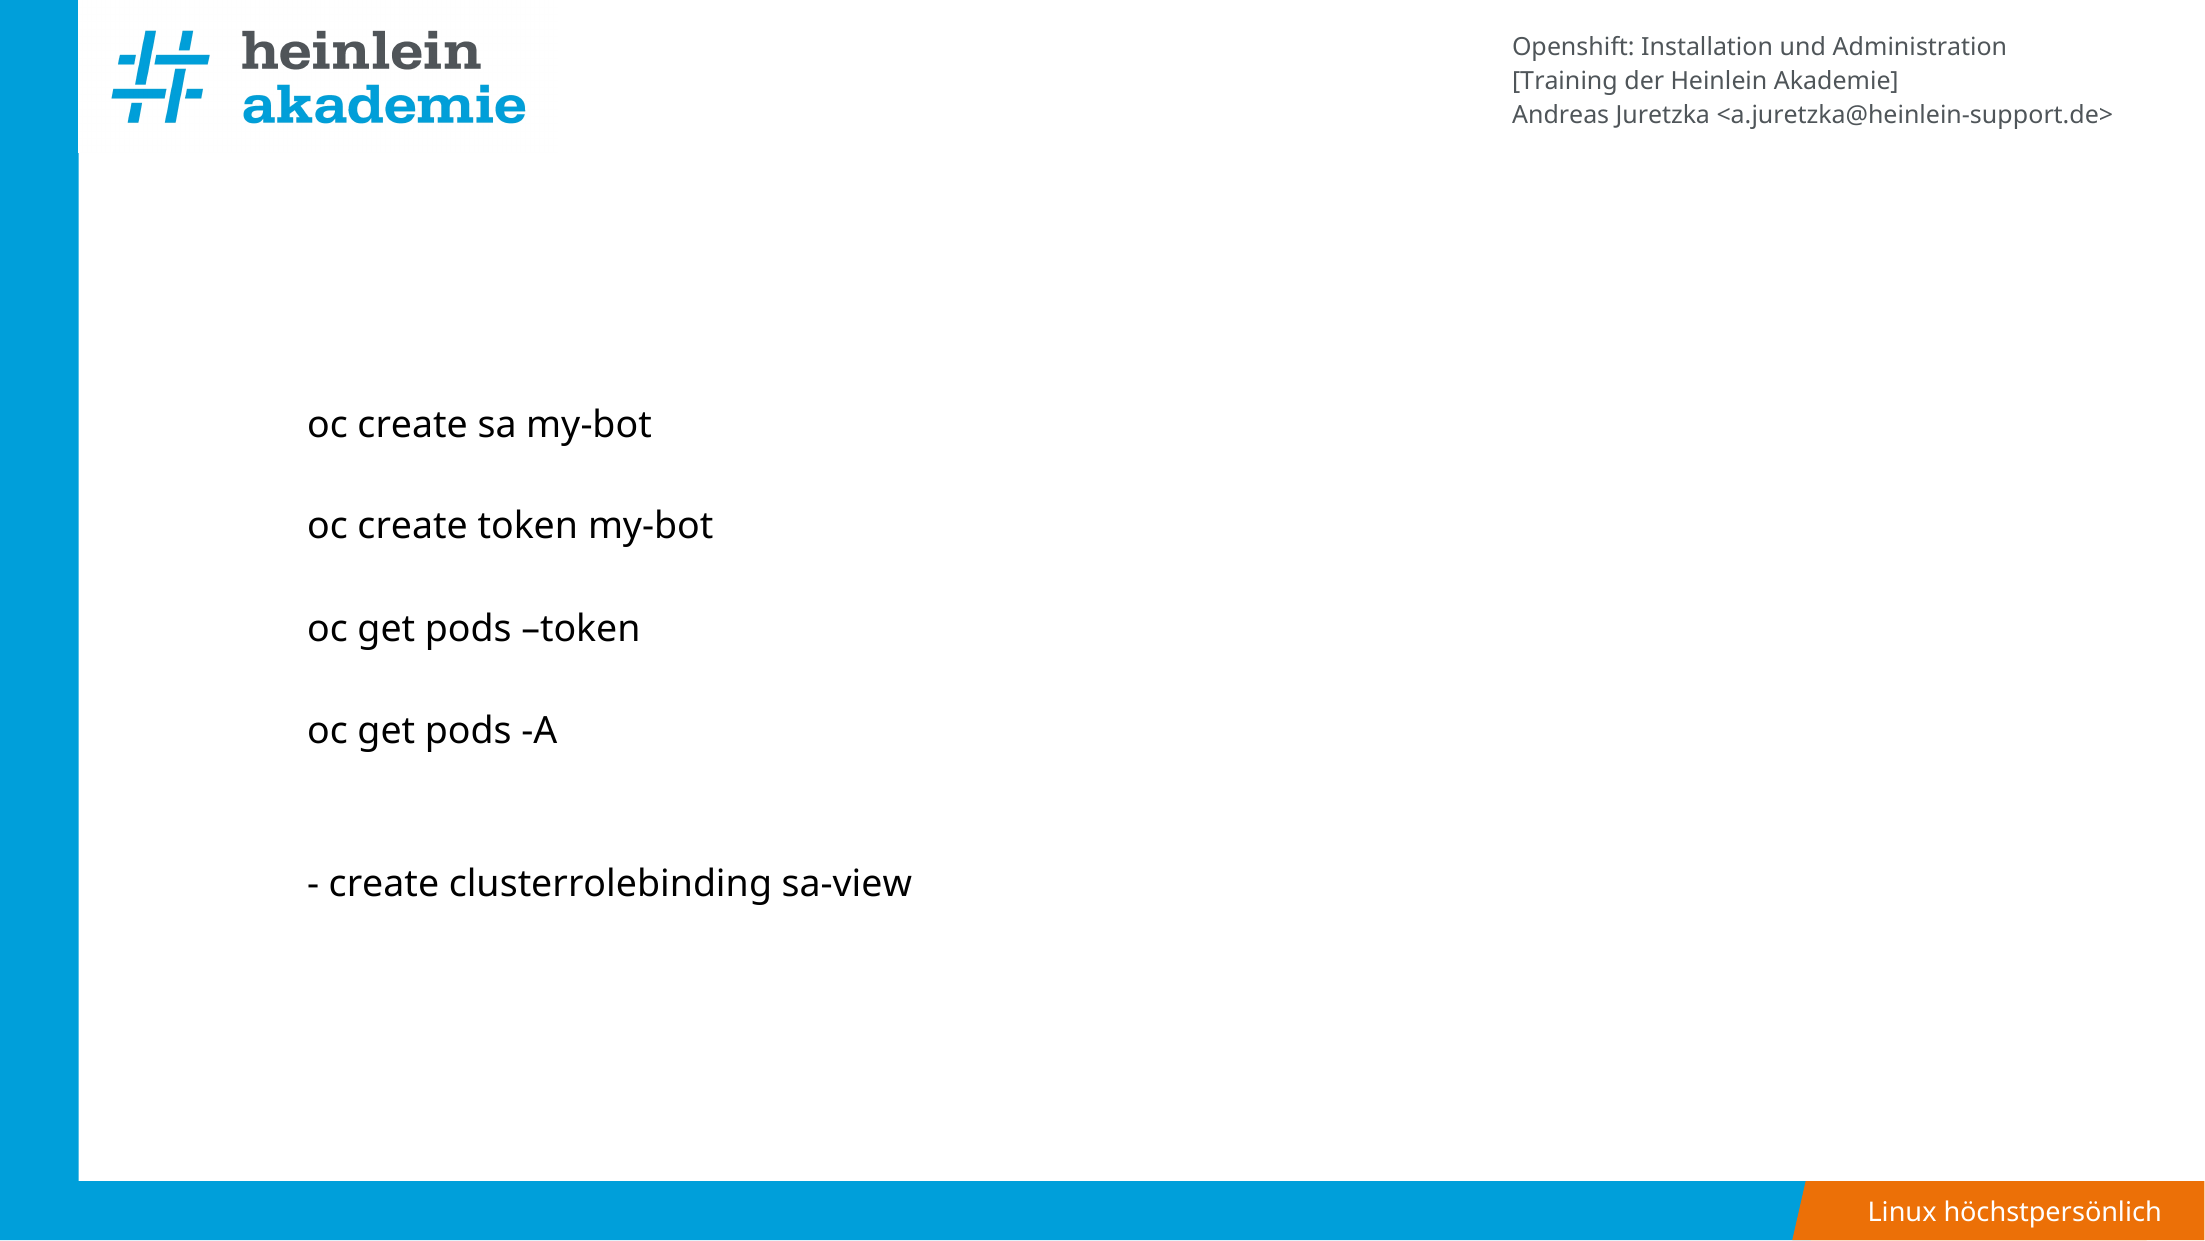

#
oc create sa my-bot
oc create token my-bot
oc get pods –token
oc get pods -A
- create clusterrolebinding sa-view